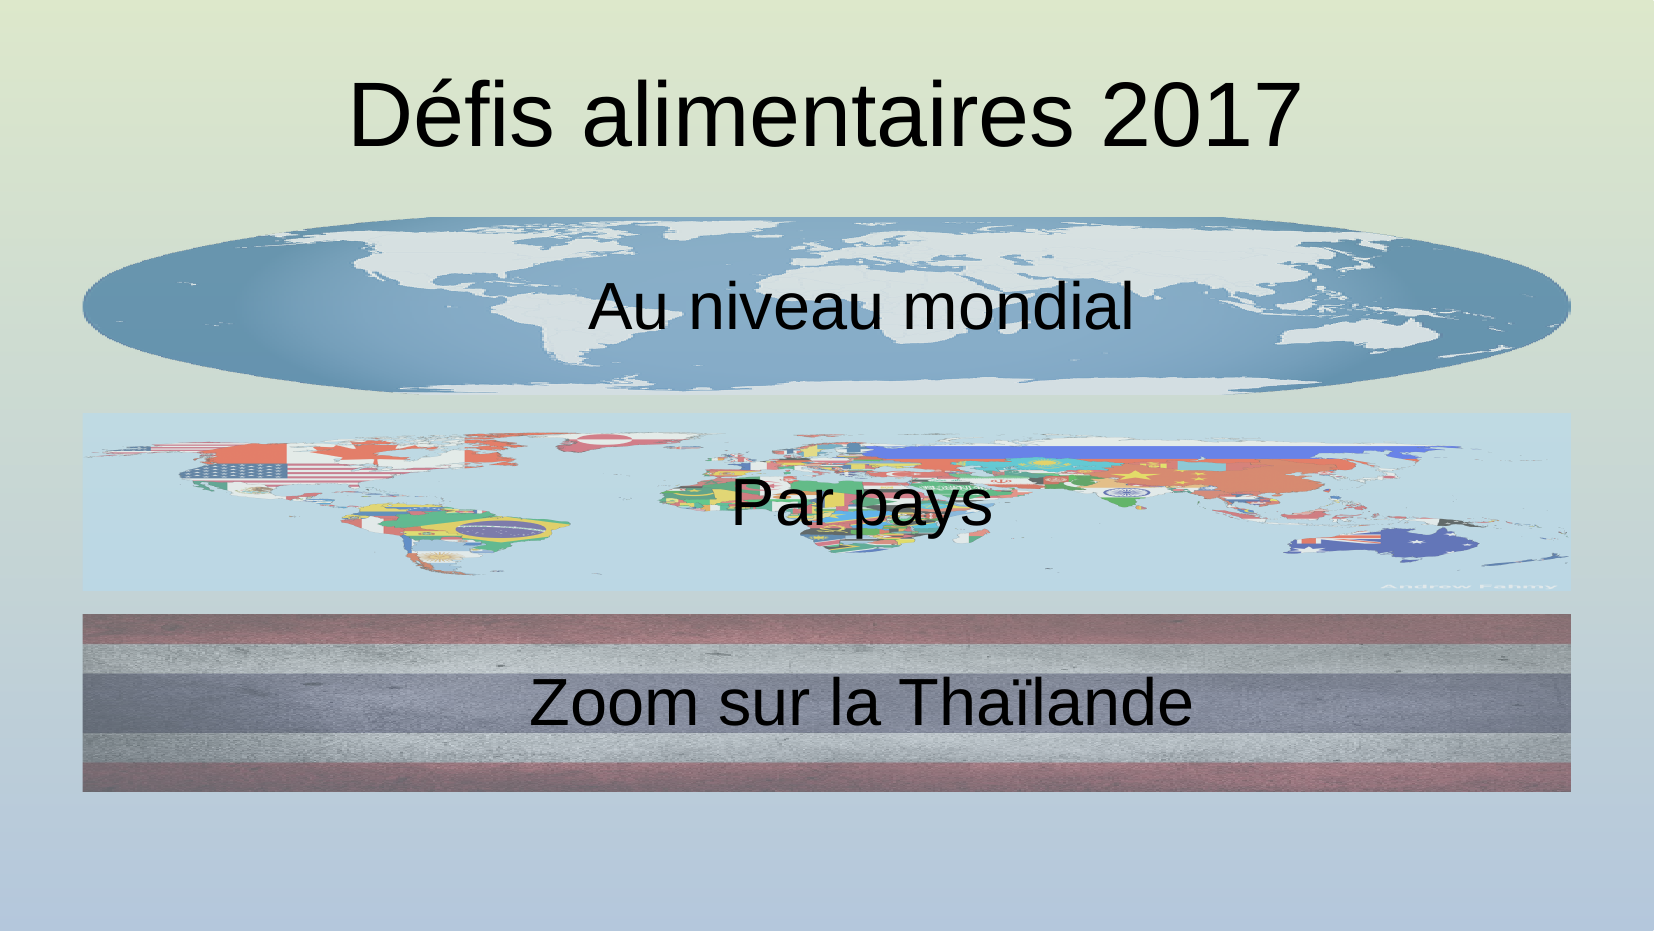

# Défis alimentaires 2017
Au niveau mondial
Par pays
Zoom sur la Thaïlande